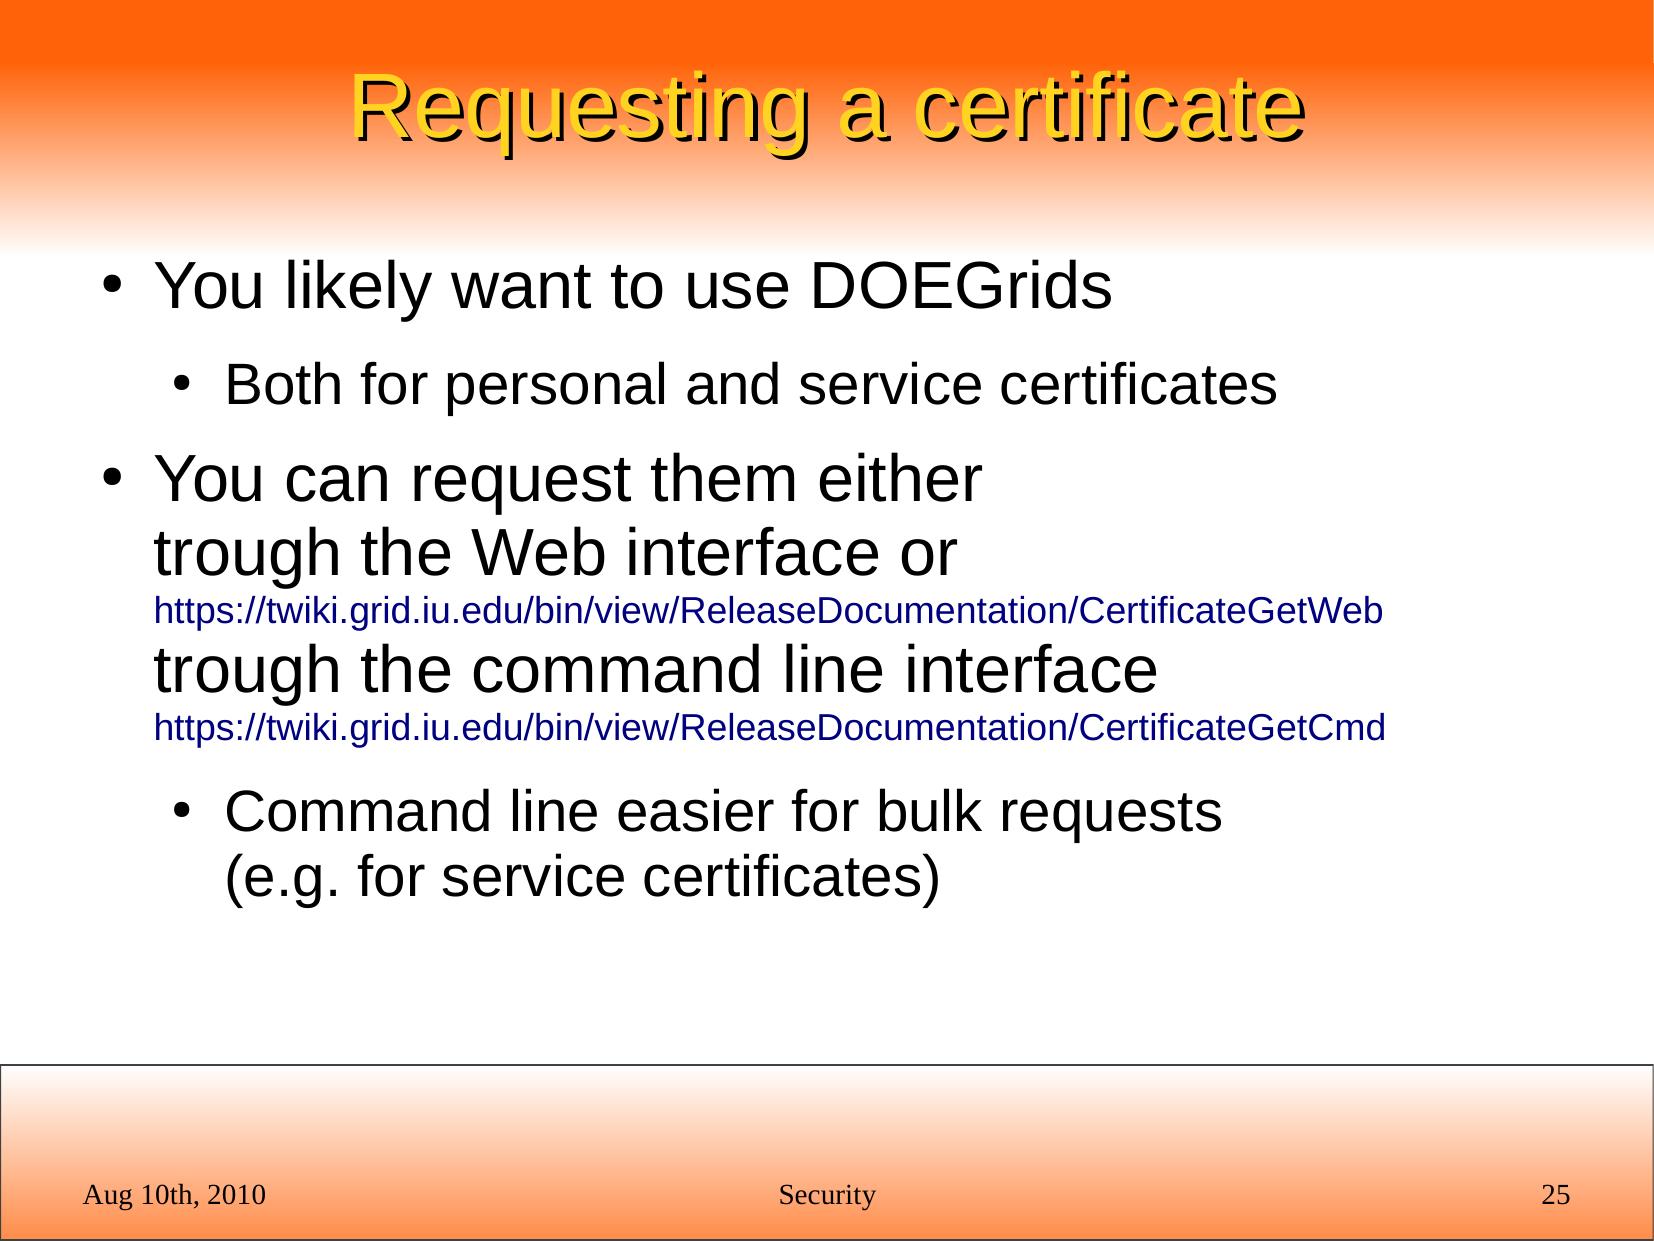

# Requesting a certificate
You likely want to use DOEGrids
Both for personal and service certificates
You can request them either
trough the Web interface or
https://twiki.grid.iu.edu/bin/view/ReleaseDocumentation/CertificateGetWeb
trough the command line interface
https://twiki.grid.iu.edu/bin/view/ReleaseDocumentation/CertificateGetCmd
Command line easier for bulk requests
(e.g. for service certificates)
Aug 10th, 2010
Security
25